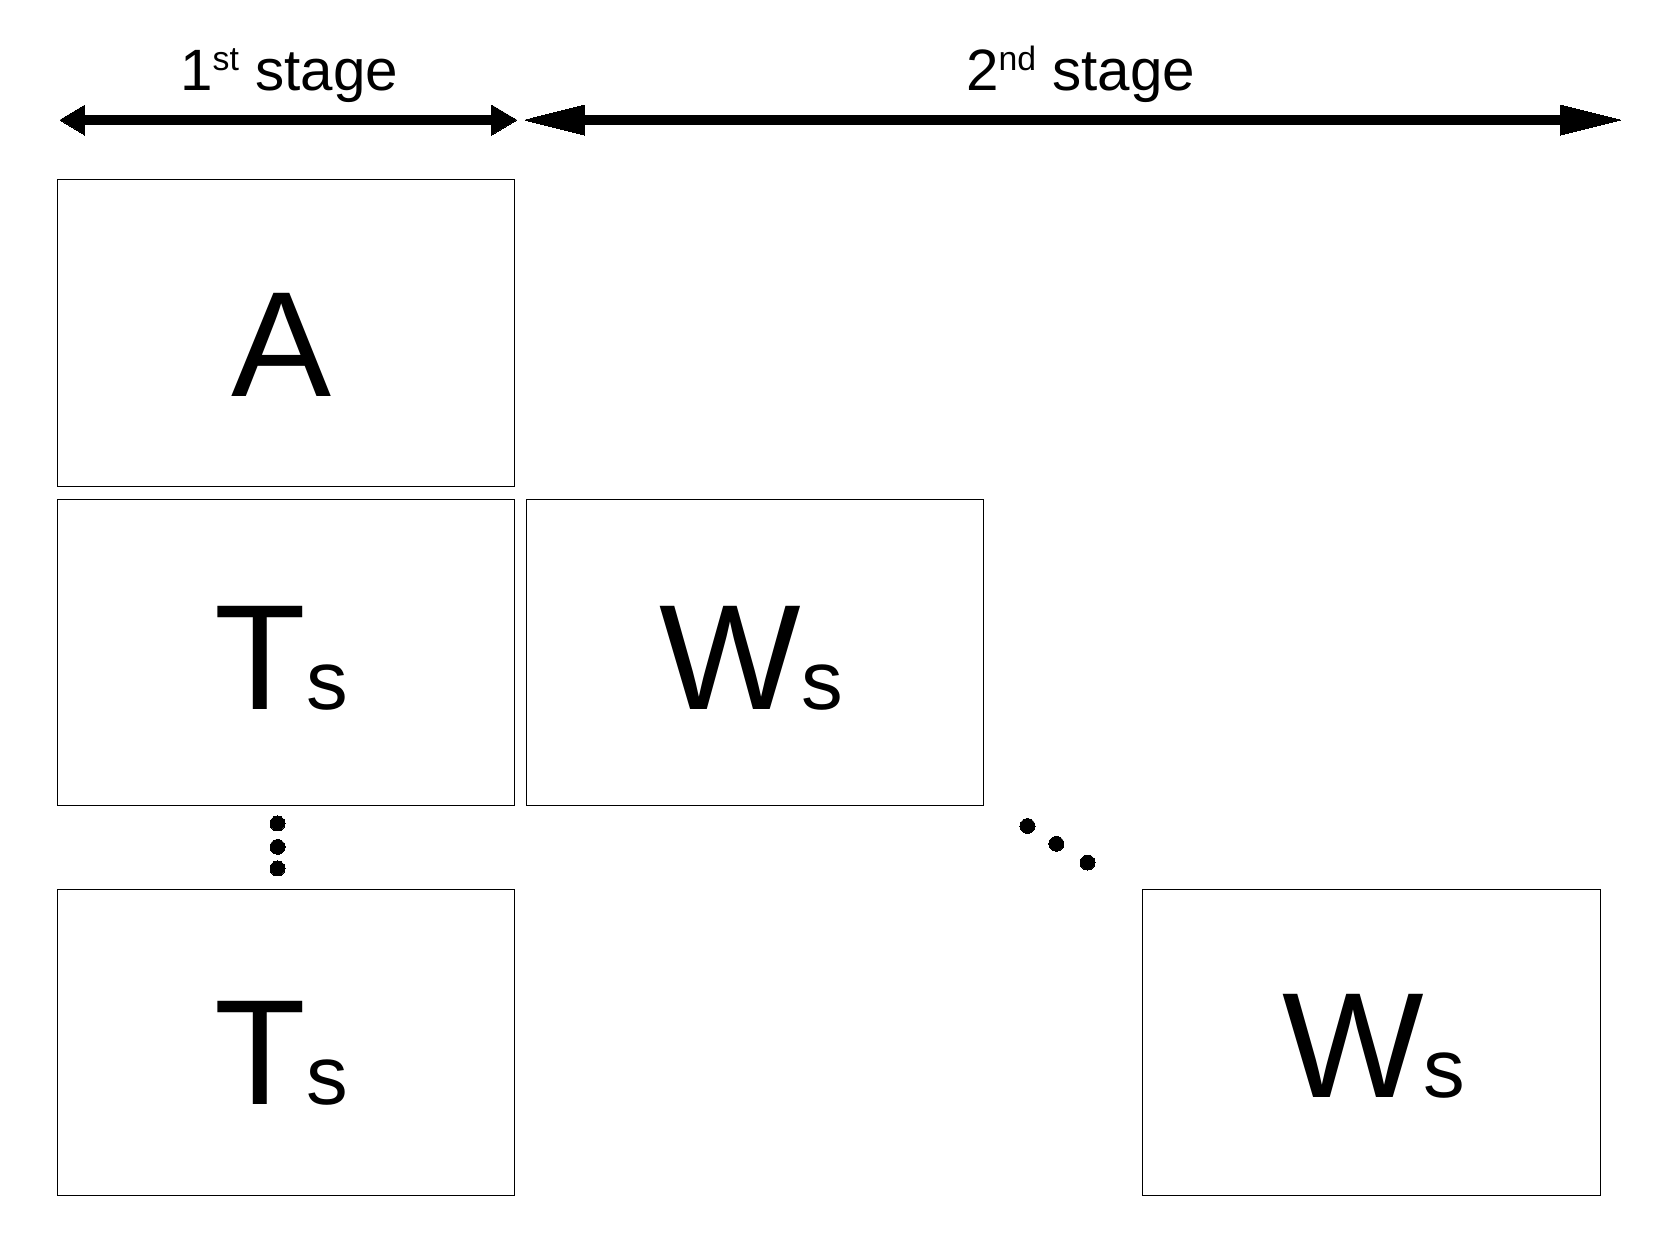

1st stage
2nd stage
A
Ts
Ws
Ws
Ts